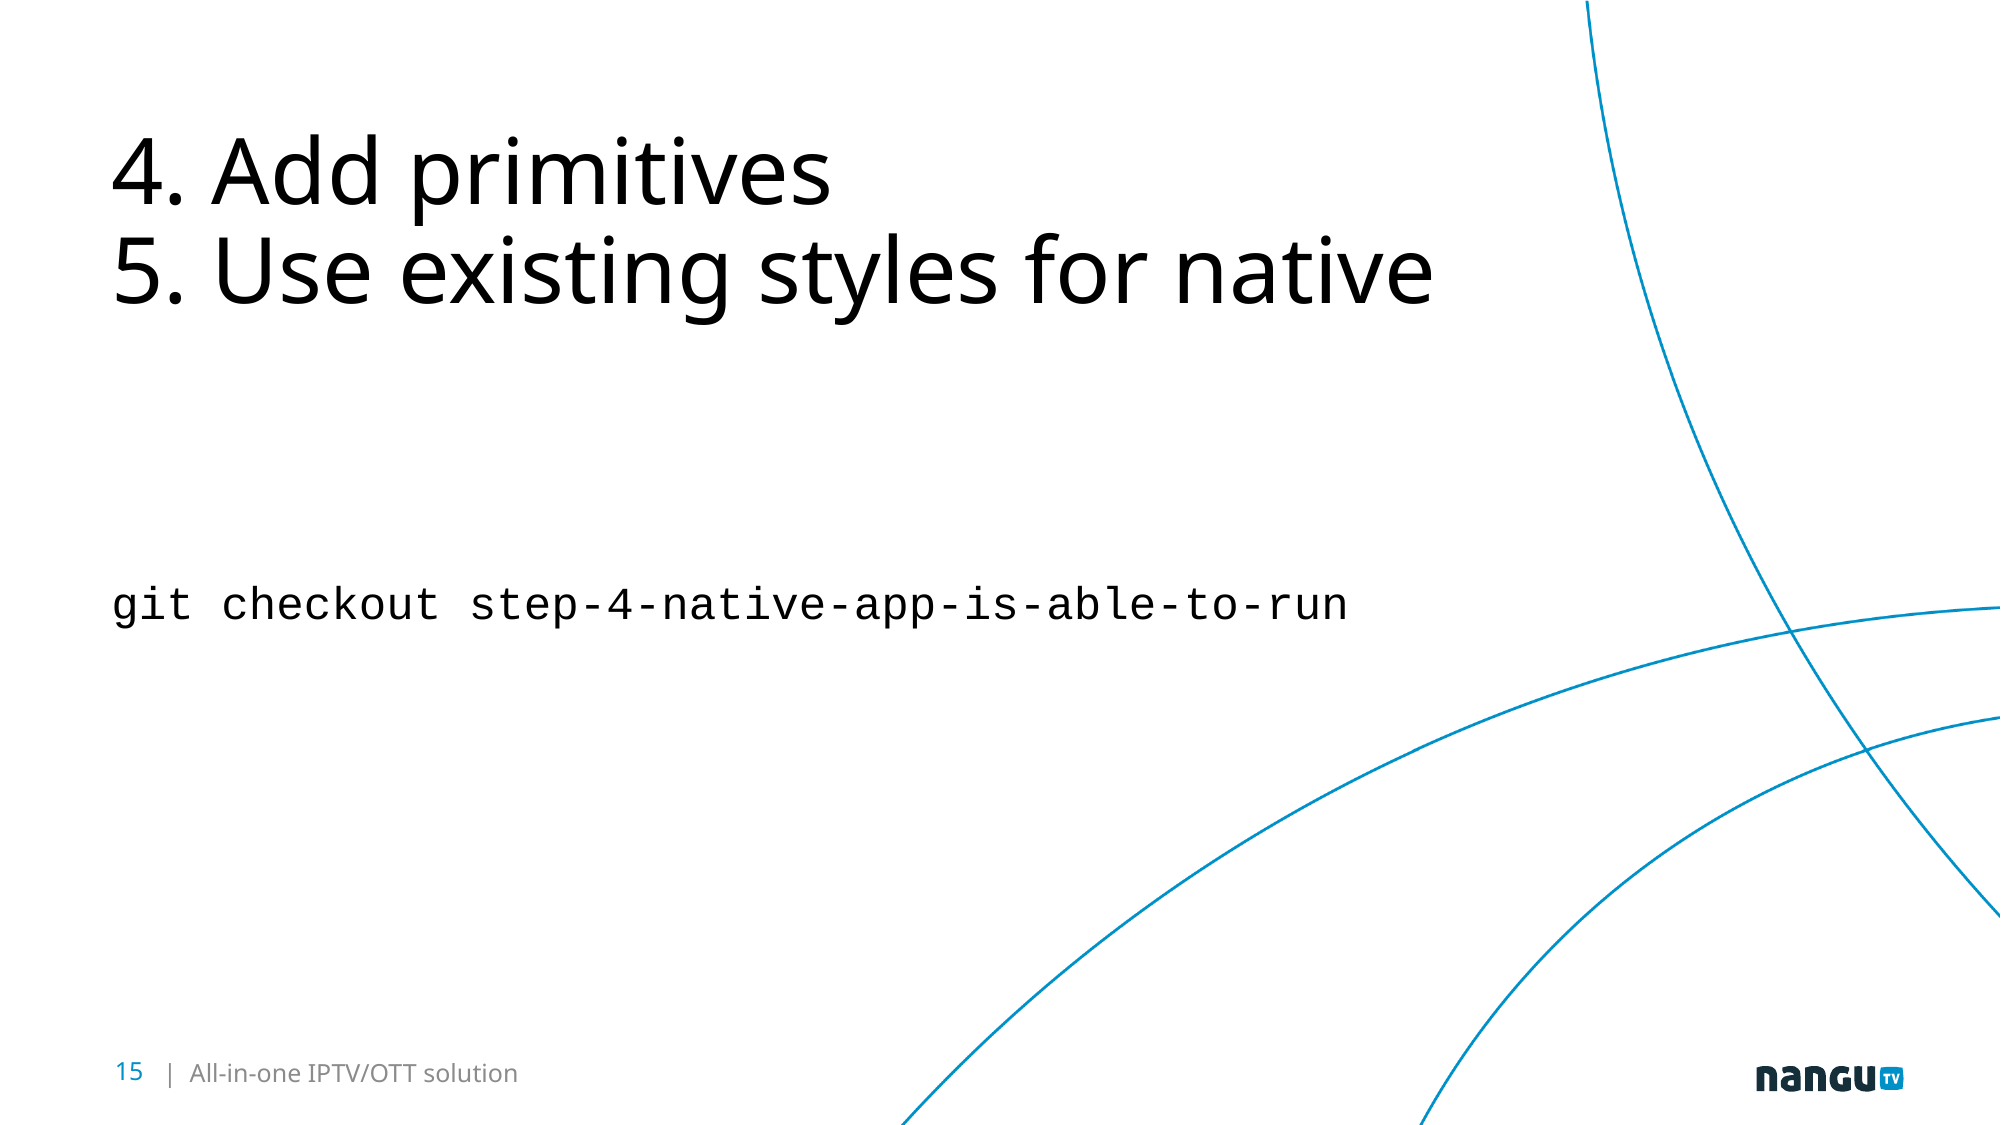

# 4. Add primitives 5. Use existing styles for native
git checkout step-4-native-app-is-able-to-run
| All-in-one IPTV/OTT solution